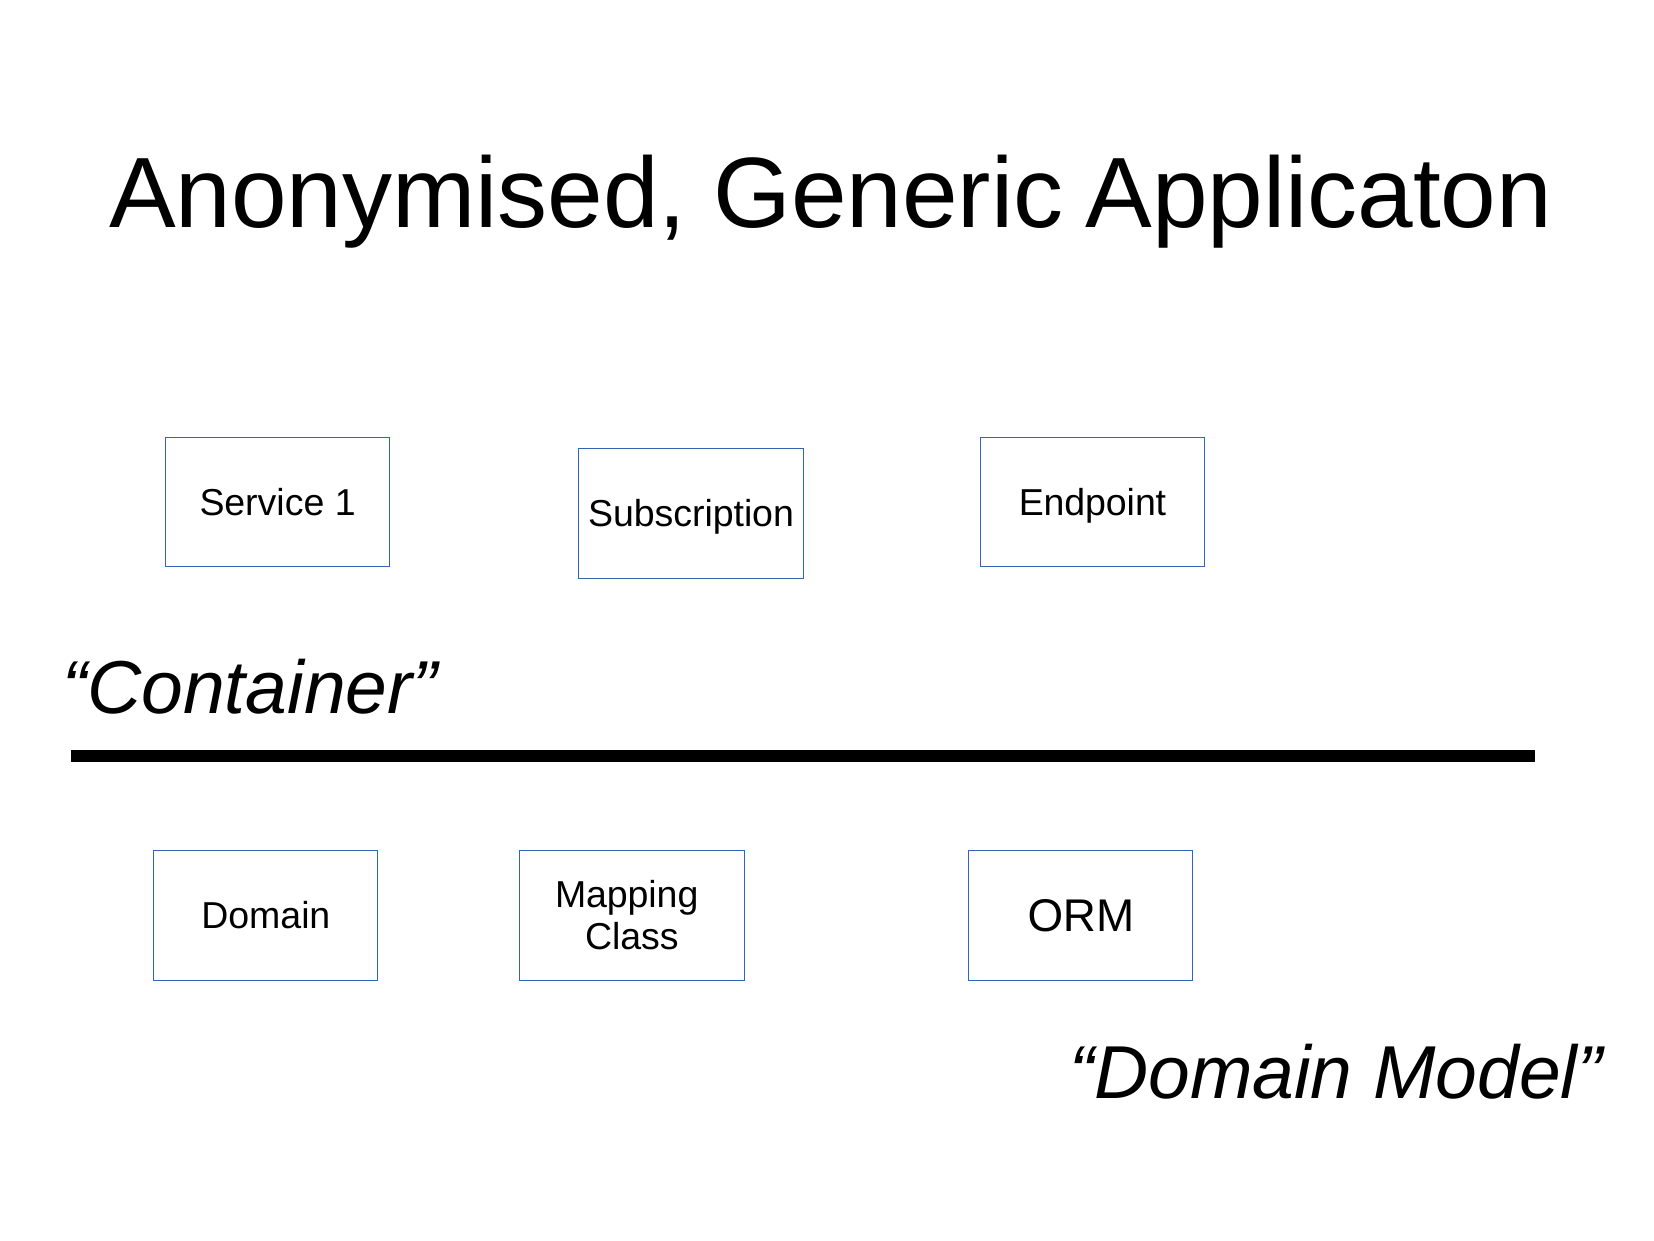

Anonymised, Generic Applicaton
Service 1
Endpoint
Subscription
“Container”
Domain
Mapping
Class
ORM
“Domain Model”